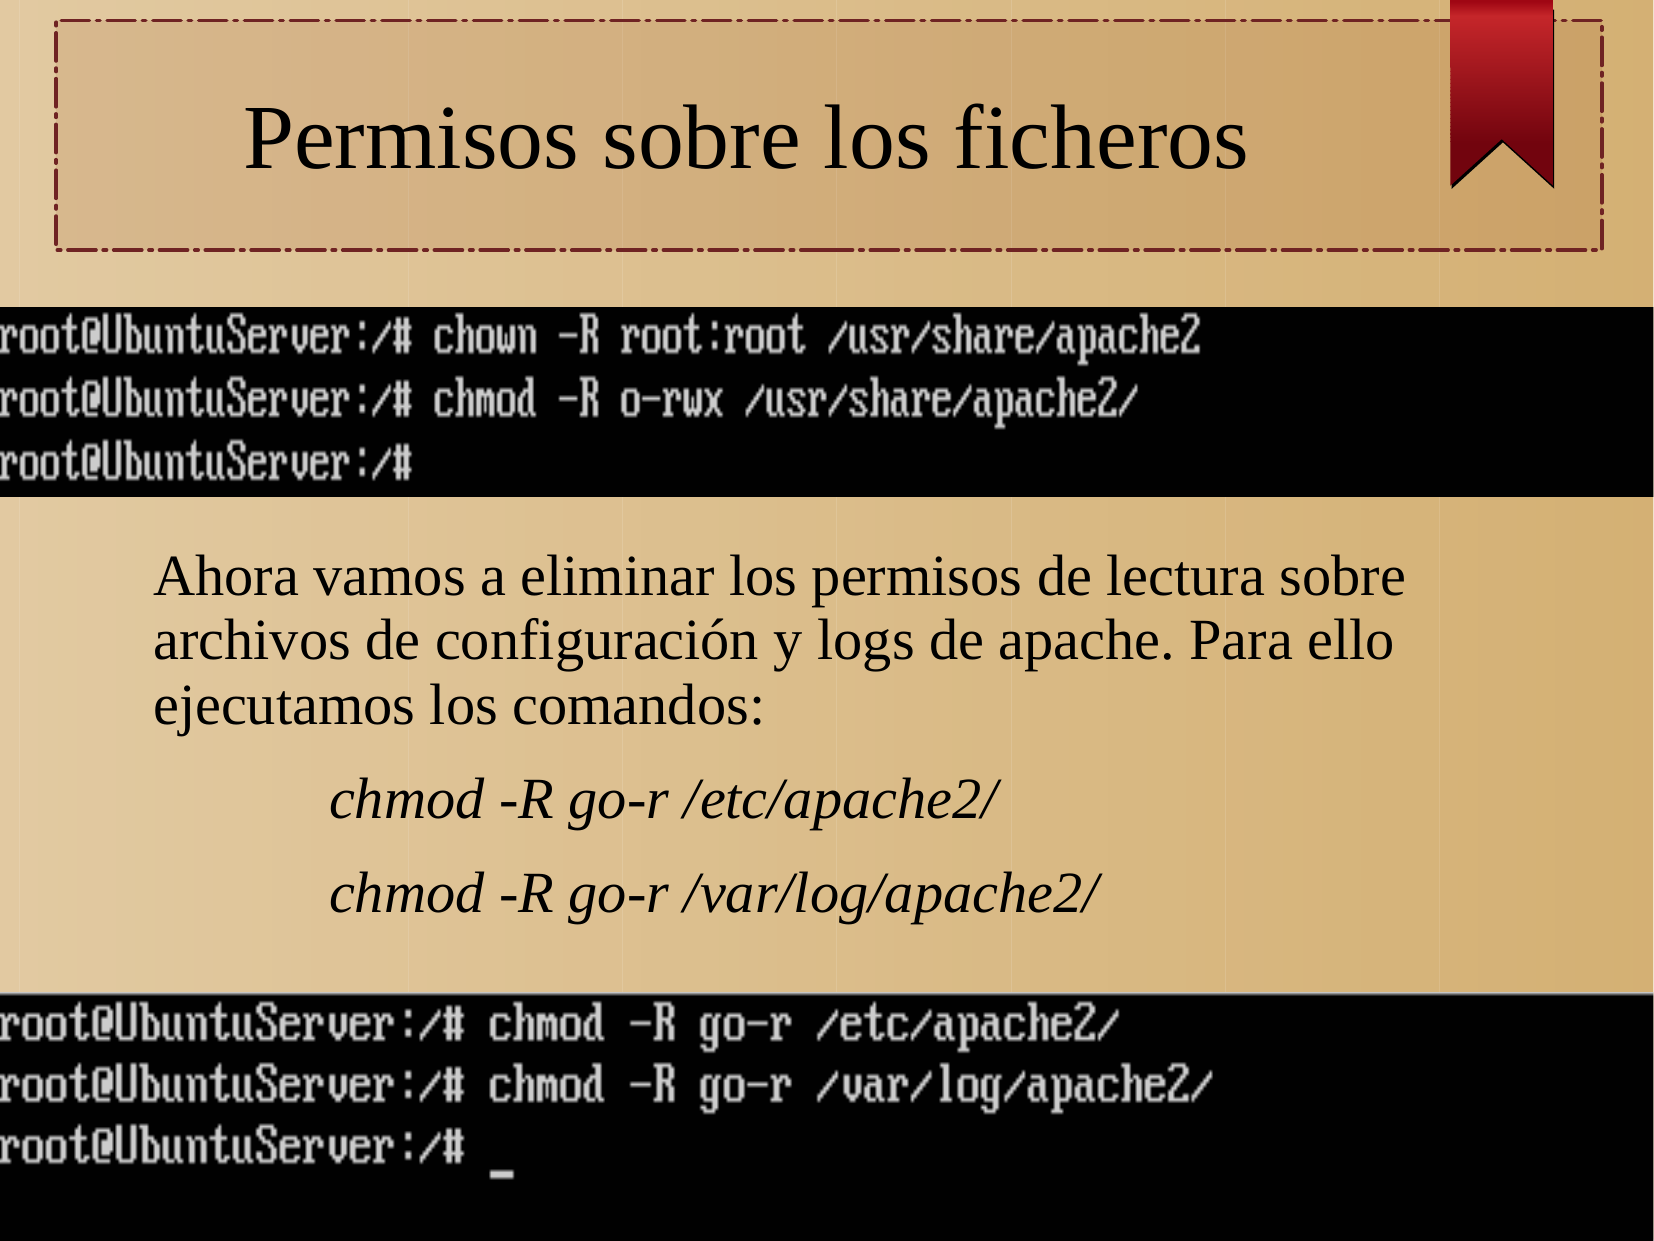

# Permisos sobre los ficheros
Ahora vamos a eliminar los permisos de lectura sobre archivos de configuración y logs de apache. Para ello ejecutamos los comandos:
 chmod -R go-r /etc/apache2/
 chmod -R go-r /var/log/apache2/